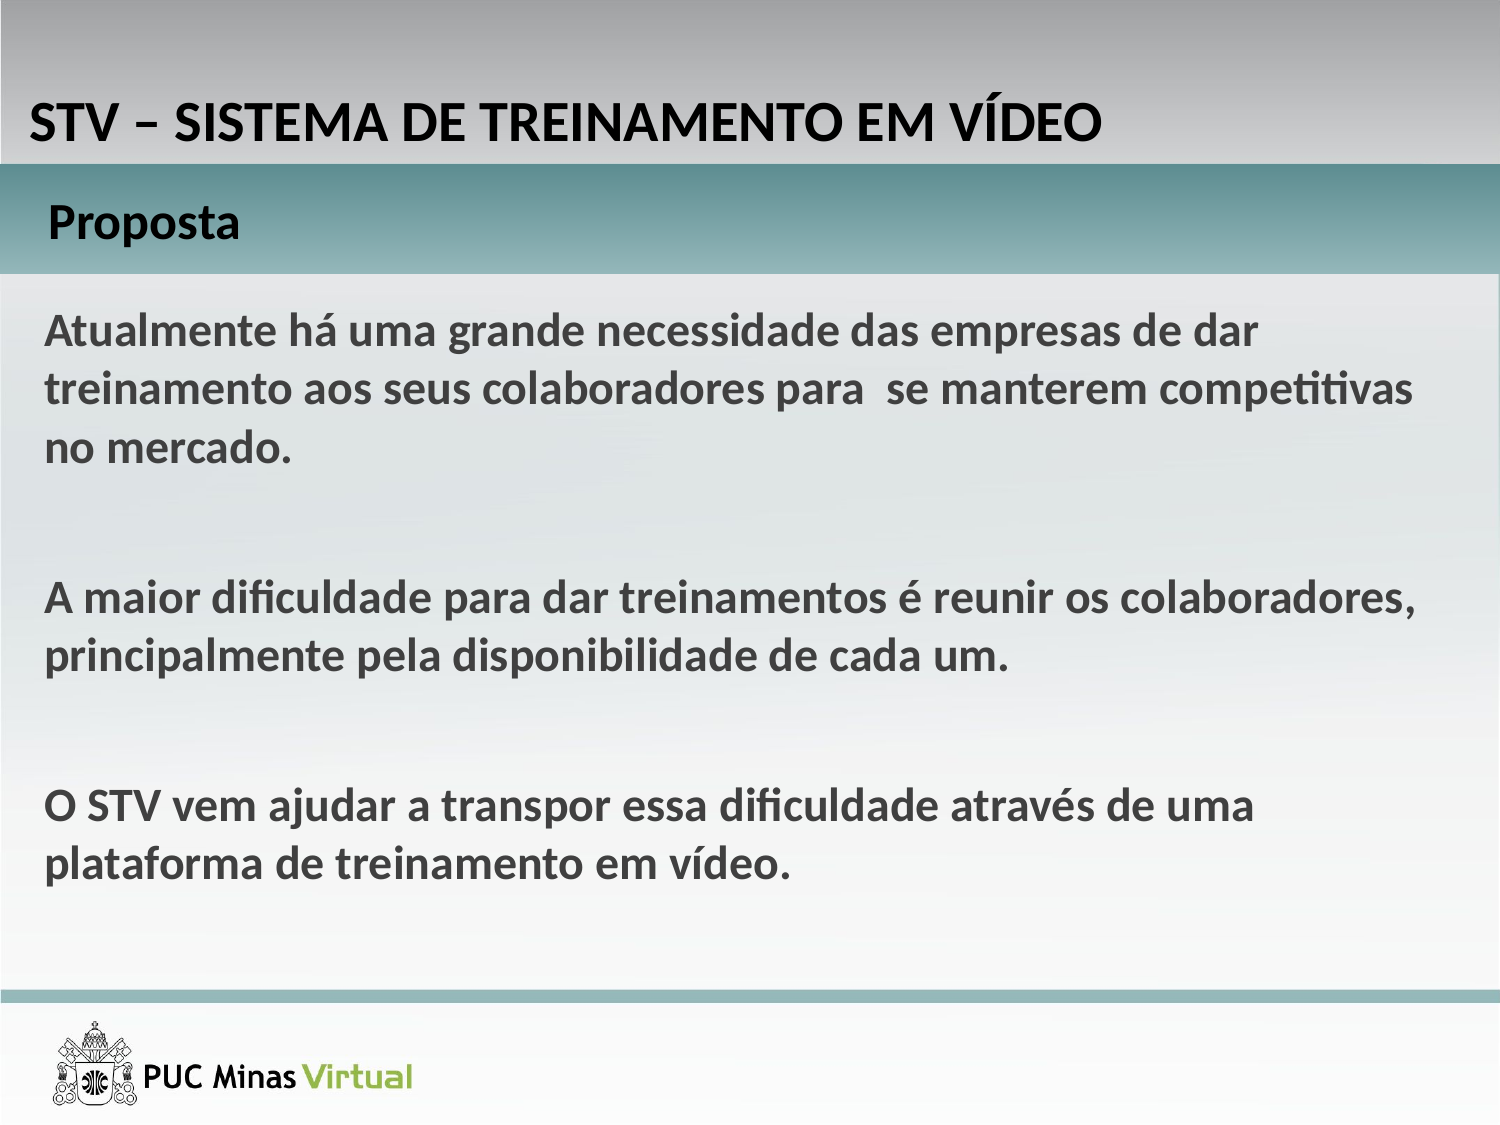

STV – SISTEMA DE TREINAMENTO EM VÍDEO
Proposta
Atualmente há uma grande necessidade das empresas de dar treinamento aos seus colaboradores para se manterem competitivas no mercado.
A maior dificuldade para dar treinamentos é reunir os colaboradores, principalmente pela disponibilidade de cada um.
O STV vem ajudar a transpor essa dificuldade através de uma plataforma de treinamento em vídeo.